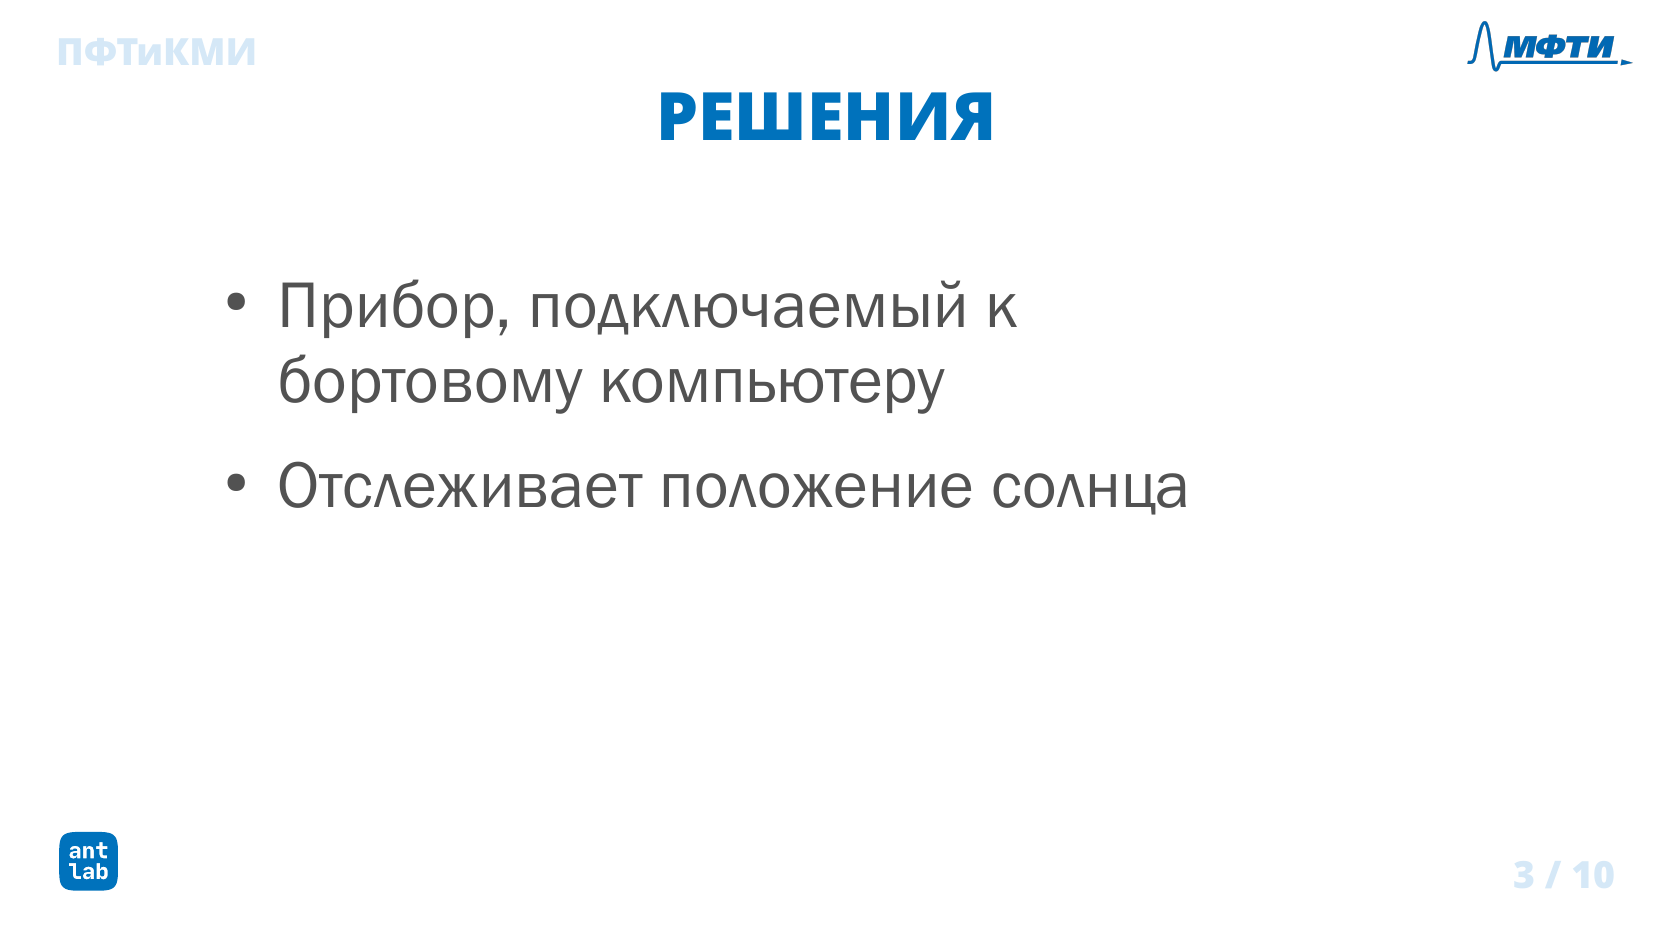

# РЕШЕНИЯ
Прибор, подключаемый к бортовому компьютеру
Отслеживает положение солнца